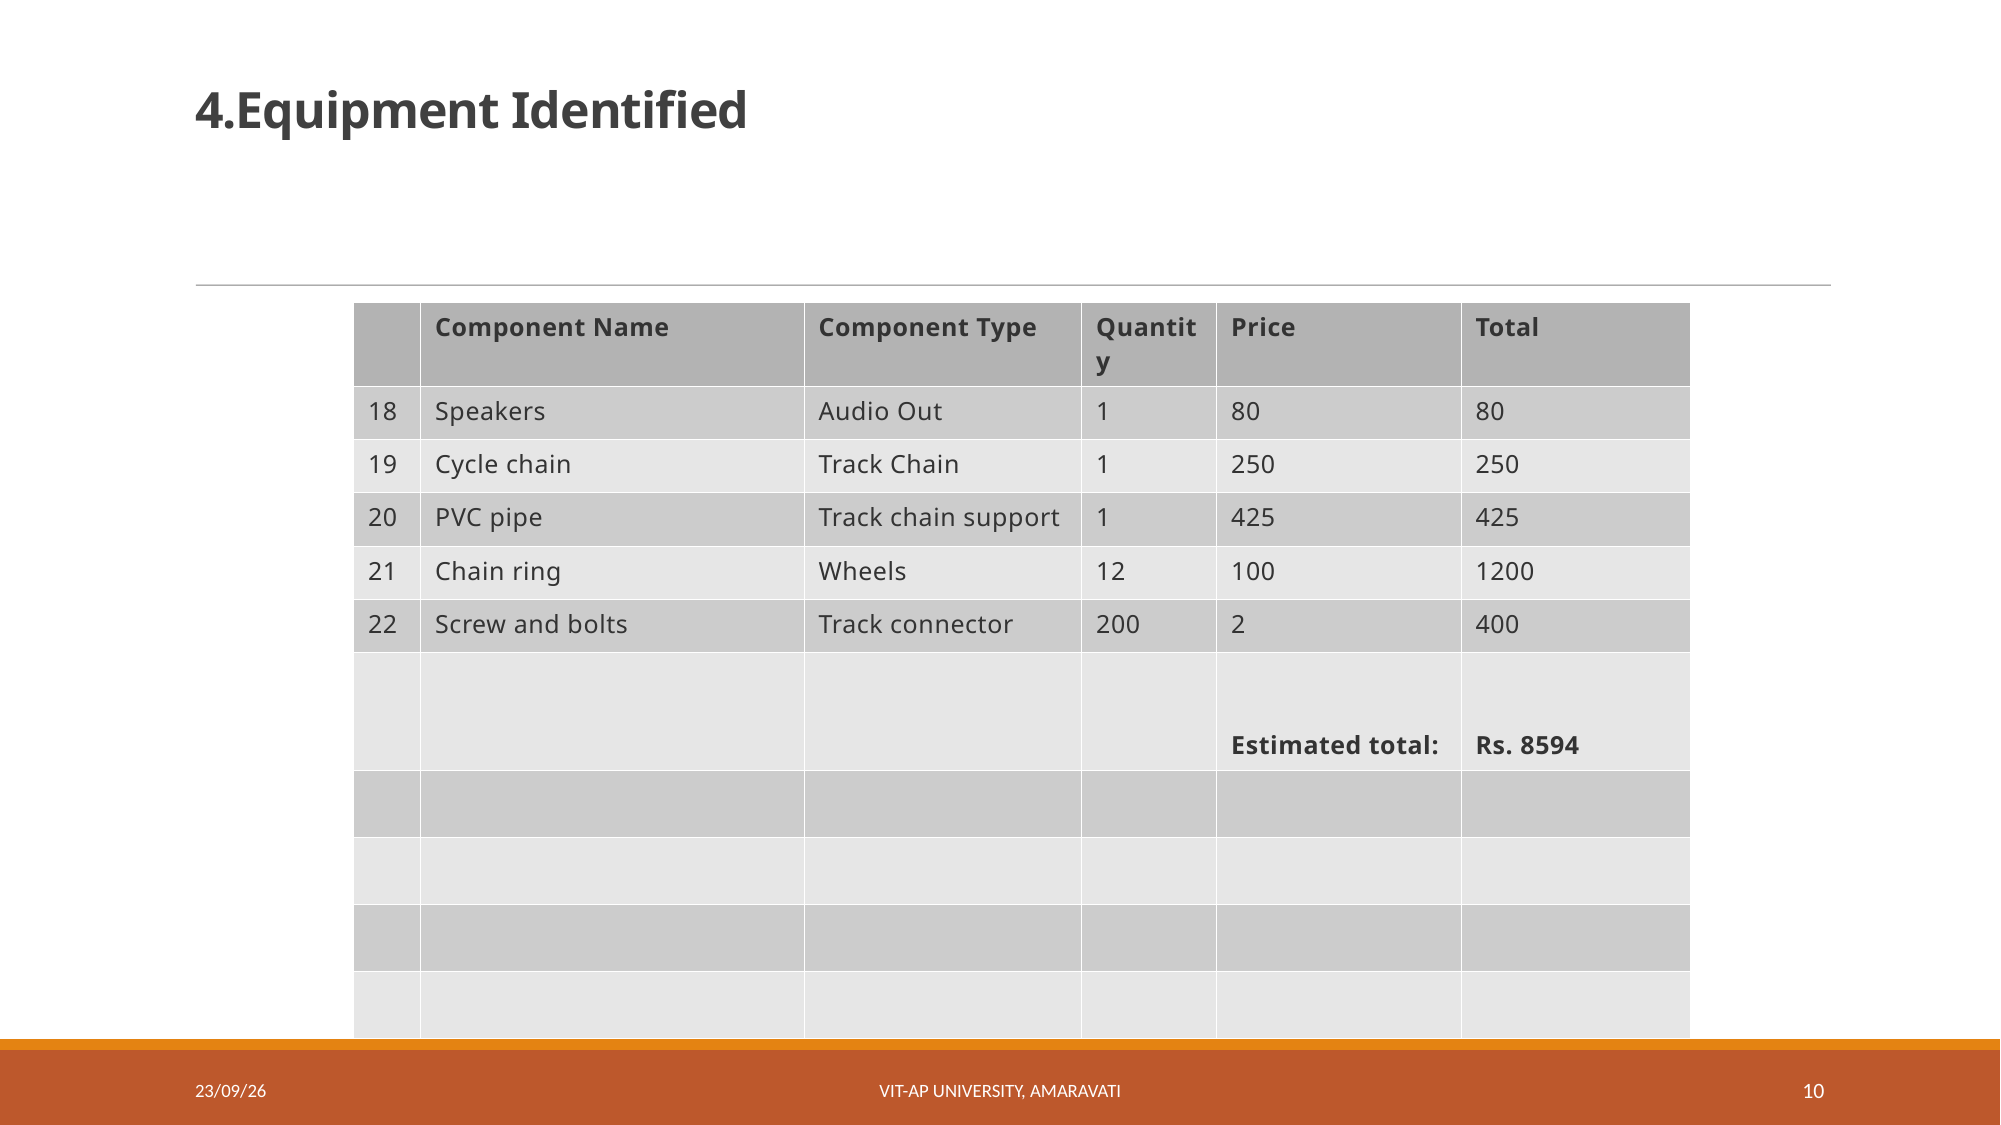

# 4.Equipment Identified
| | Component Name | Component Type | Quantity | Price | Total |
| --- | --- | --- | --- | --- | --- |
| 18 | Speakers | Audio Out | 1 | 80 | 80 |
| 19 | Cycle chain | Track Chain | 1 | 250 | 250 |
| 20 | PVC pipe | Track chain support | 1 | 425 | 425 |
| 21 | Chain ring | Wheels | 12 | 100 | 1200 |
| 22 | Screw and bolts | Track connector | 200 | 2 | 400 |
| | | | | Estimated total: | Rs. 8594 |
| | | | | | |
| | | | | | |
| | | | | | |
| | | | | | |
VIT-AP University, Amaravati